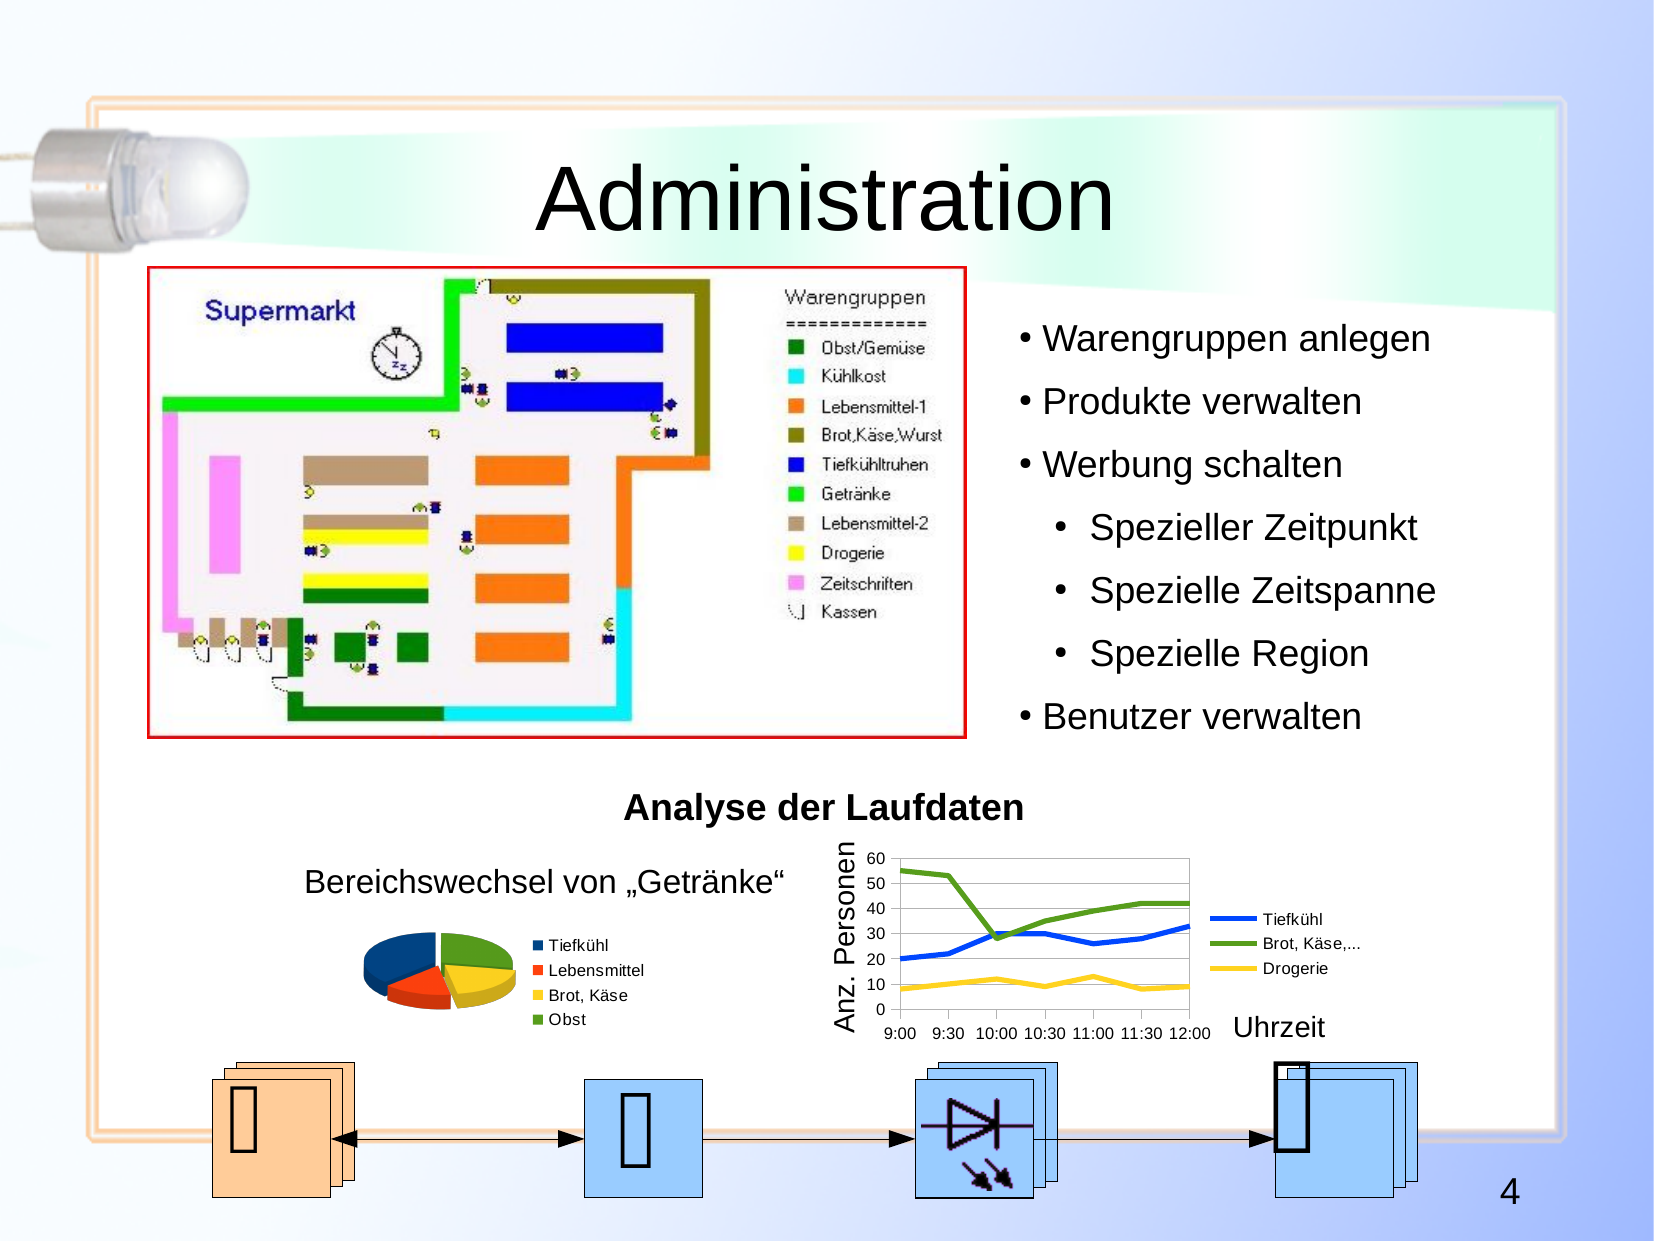

# Administration
 Warengruppen anlegen
 Produkte verwalten
 Werbung schalten
Spezieller Zeitpunkt
Spezielle Zeitspanne
Spezielle Region
 Benutzer verwalten
Analyse der Laufdaten
### Chart
| Category | Tiefkühl | Brot, Käse,... | Drogerie |
|---|---|---|---|
| 9:00 | 20.0 | 55.0 | 8.0 |
| 9:30 | 22.0 | 53.0 | 10.0 |
| 10:00 | 30.0 | 28.0 | 12.0 |
| 10:30 | 30.0 | 35.0 | 9.0 |
| 11:00 | 26.0 | 39.0 | 13.0 |
| 11:30 | 28.0 | 42.0 | 8.0 |
| 12:00 | 33.0 | 42.0 | 9.0 |Bereichswechsel von „Getränke“
[unsupported chart]
Anz. Personen
Uhrzeit

:
